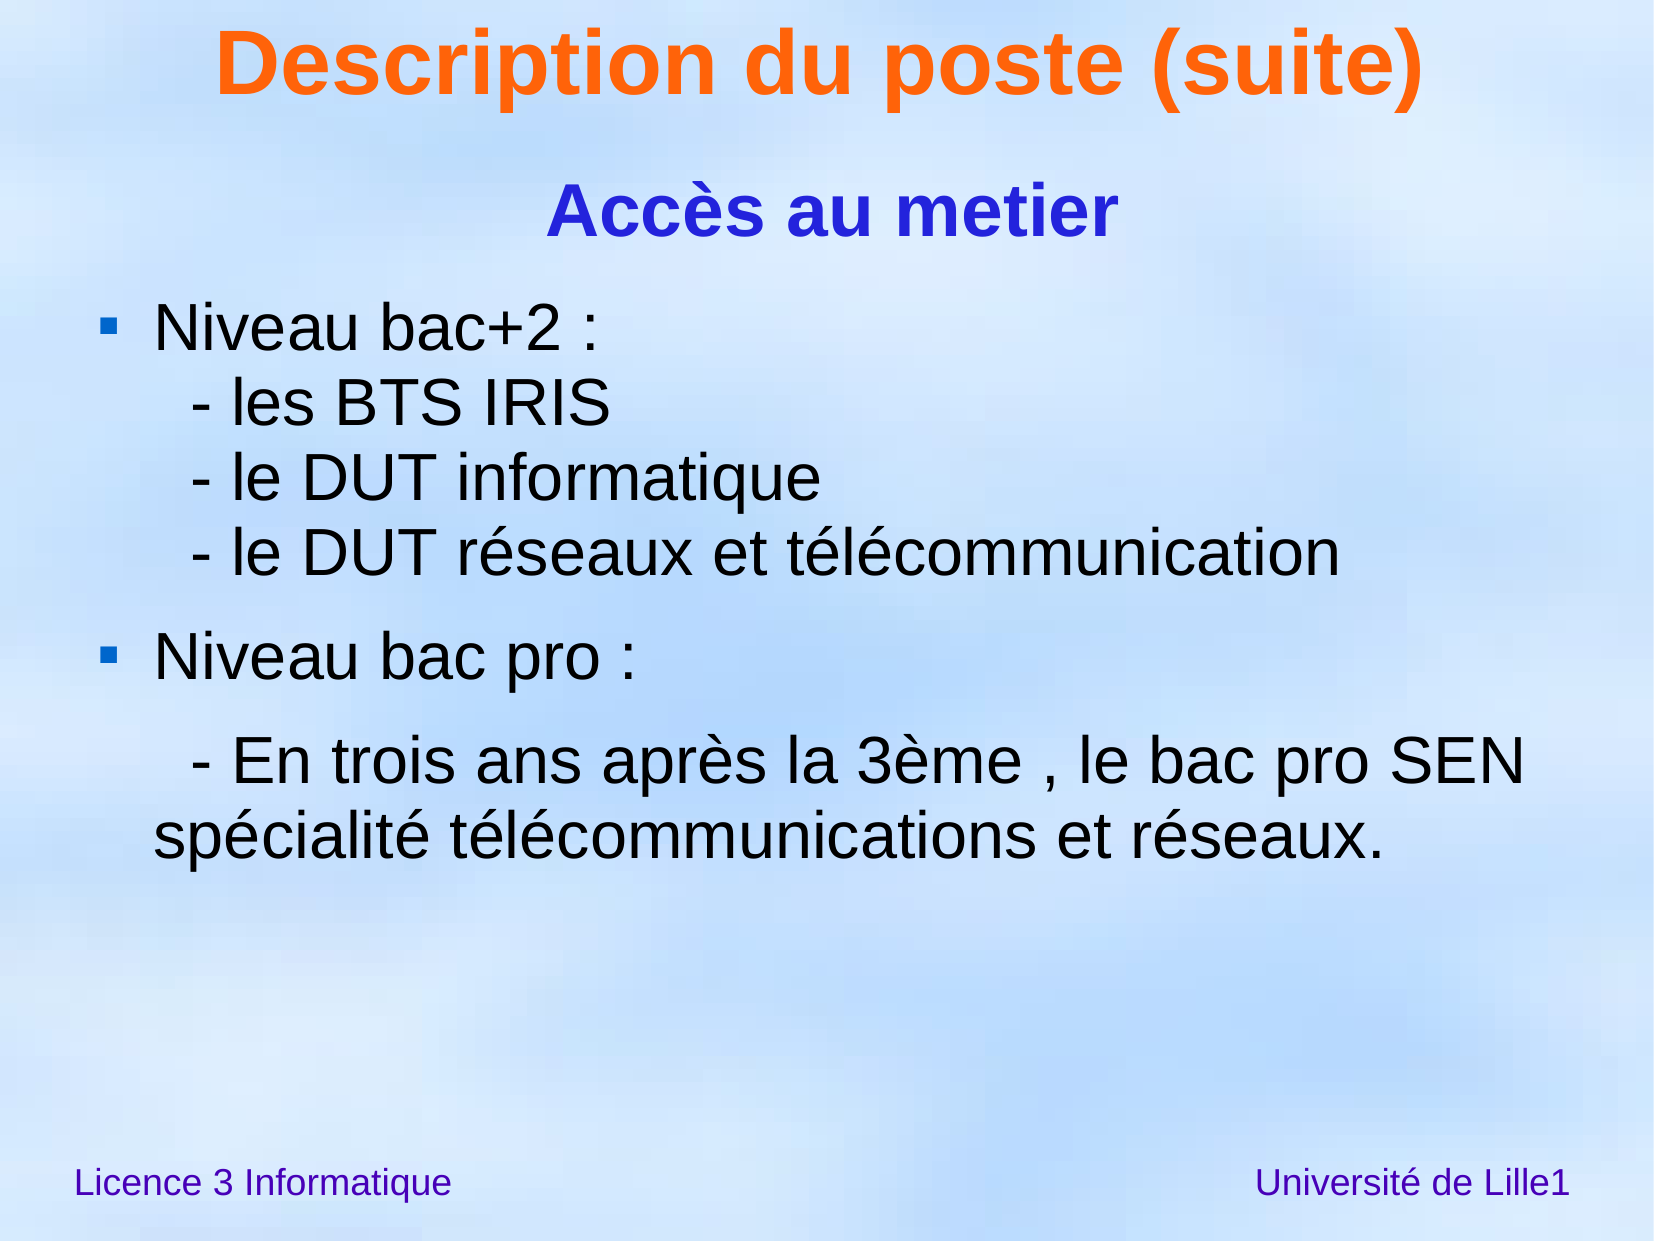

# Description du poste (suite)
Accès au metier
Niveau bac+2 :
 - les BTS IRIS
 - le DUT informatique
 - le DUT réseaux et télécommunication
Niveau bac pro :
 - En trois ans après la 3ème , le bac pro SEN spécialité télécommunications et réseaux.
Licence 3 Informatique 							 				Université de Lille1